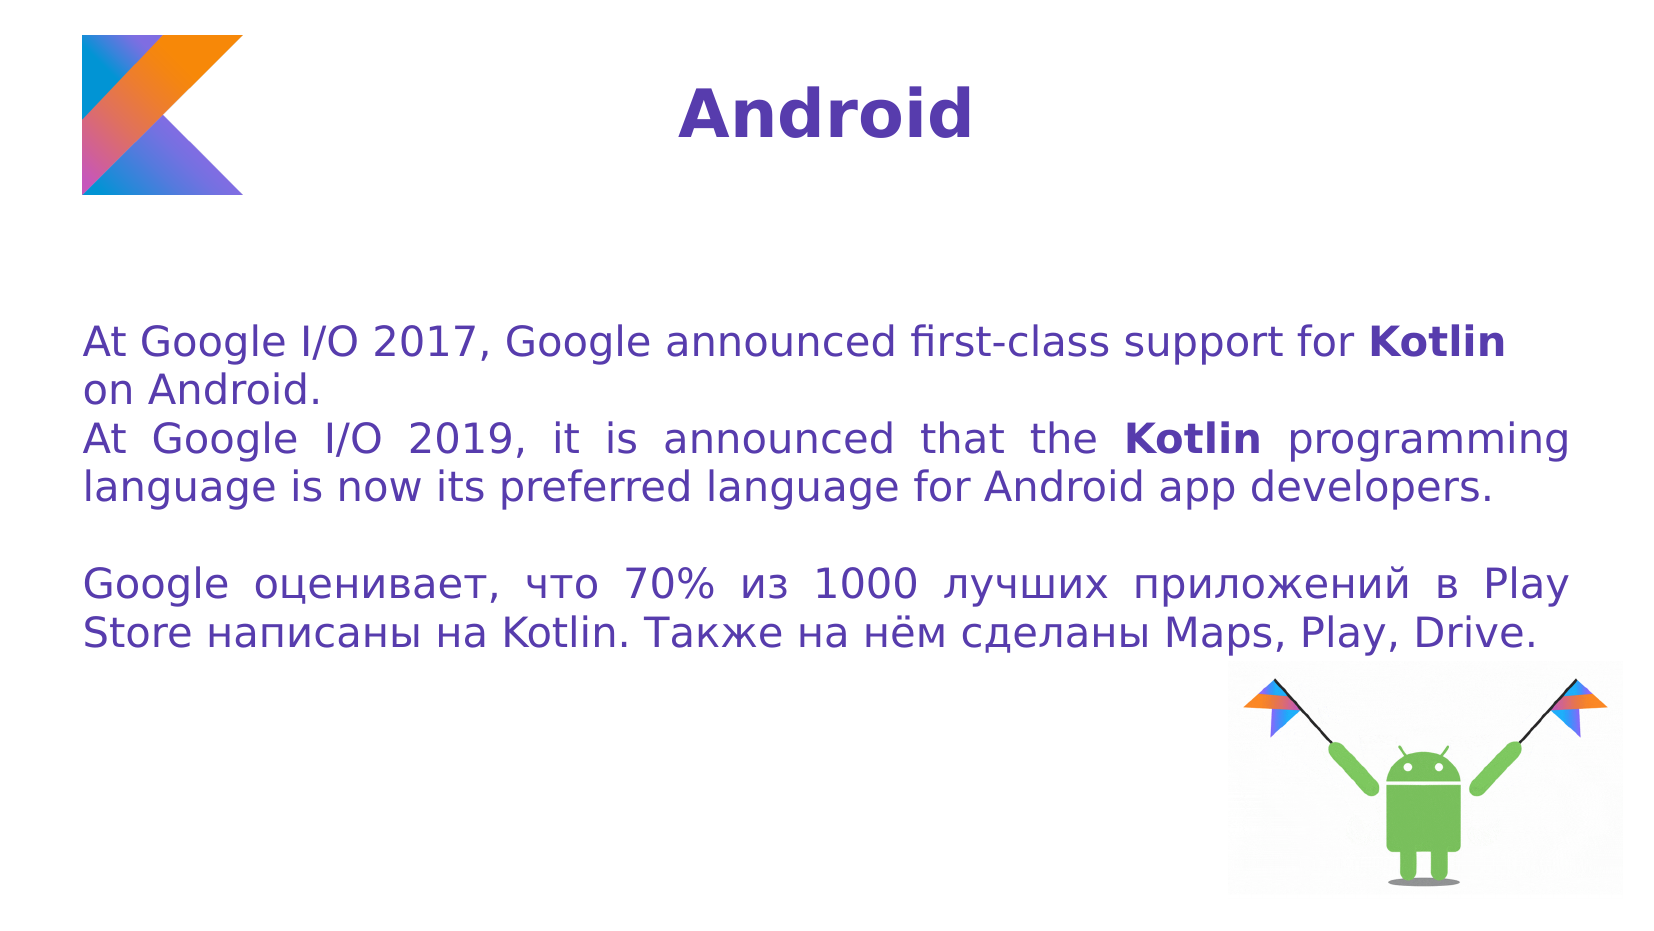

# Android
At Google I/O 2017, Google announced first-class support for Kotlin on Android.
At Google I/O 2019, it is announced that the Kotlin programming language is now its preferred language for Android app developers.
Google оценивает, что 70% из 1000 лучших приложений в Play Store написаны на Kotlin. Также на нём сделаны Maps, Play, Drive.